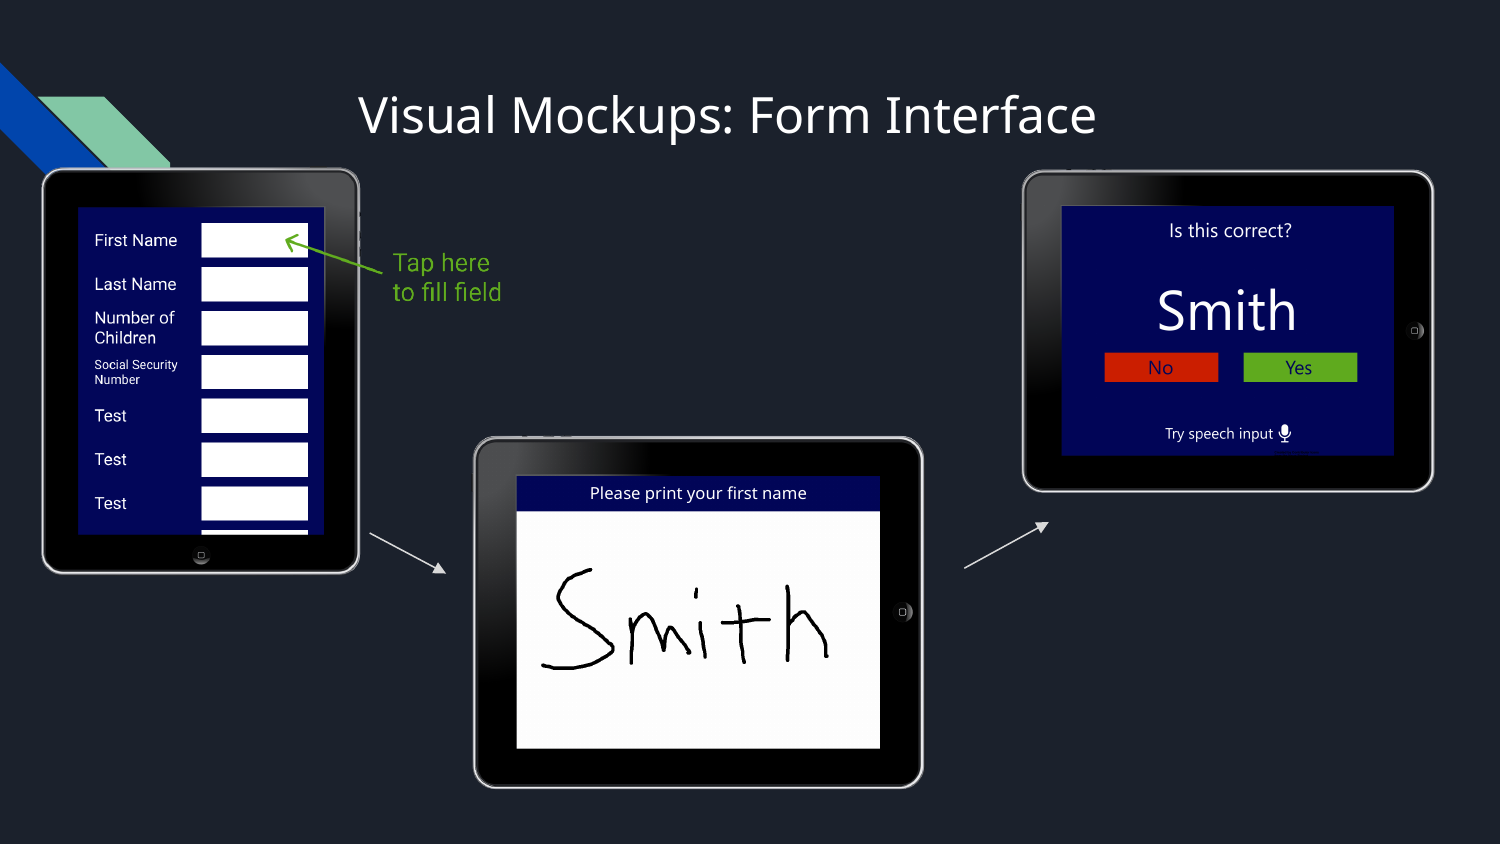

# Visual Mockups: Form Interface
Please print your first name